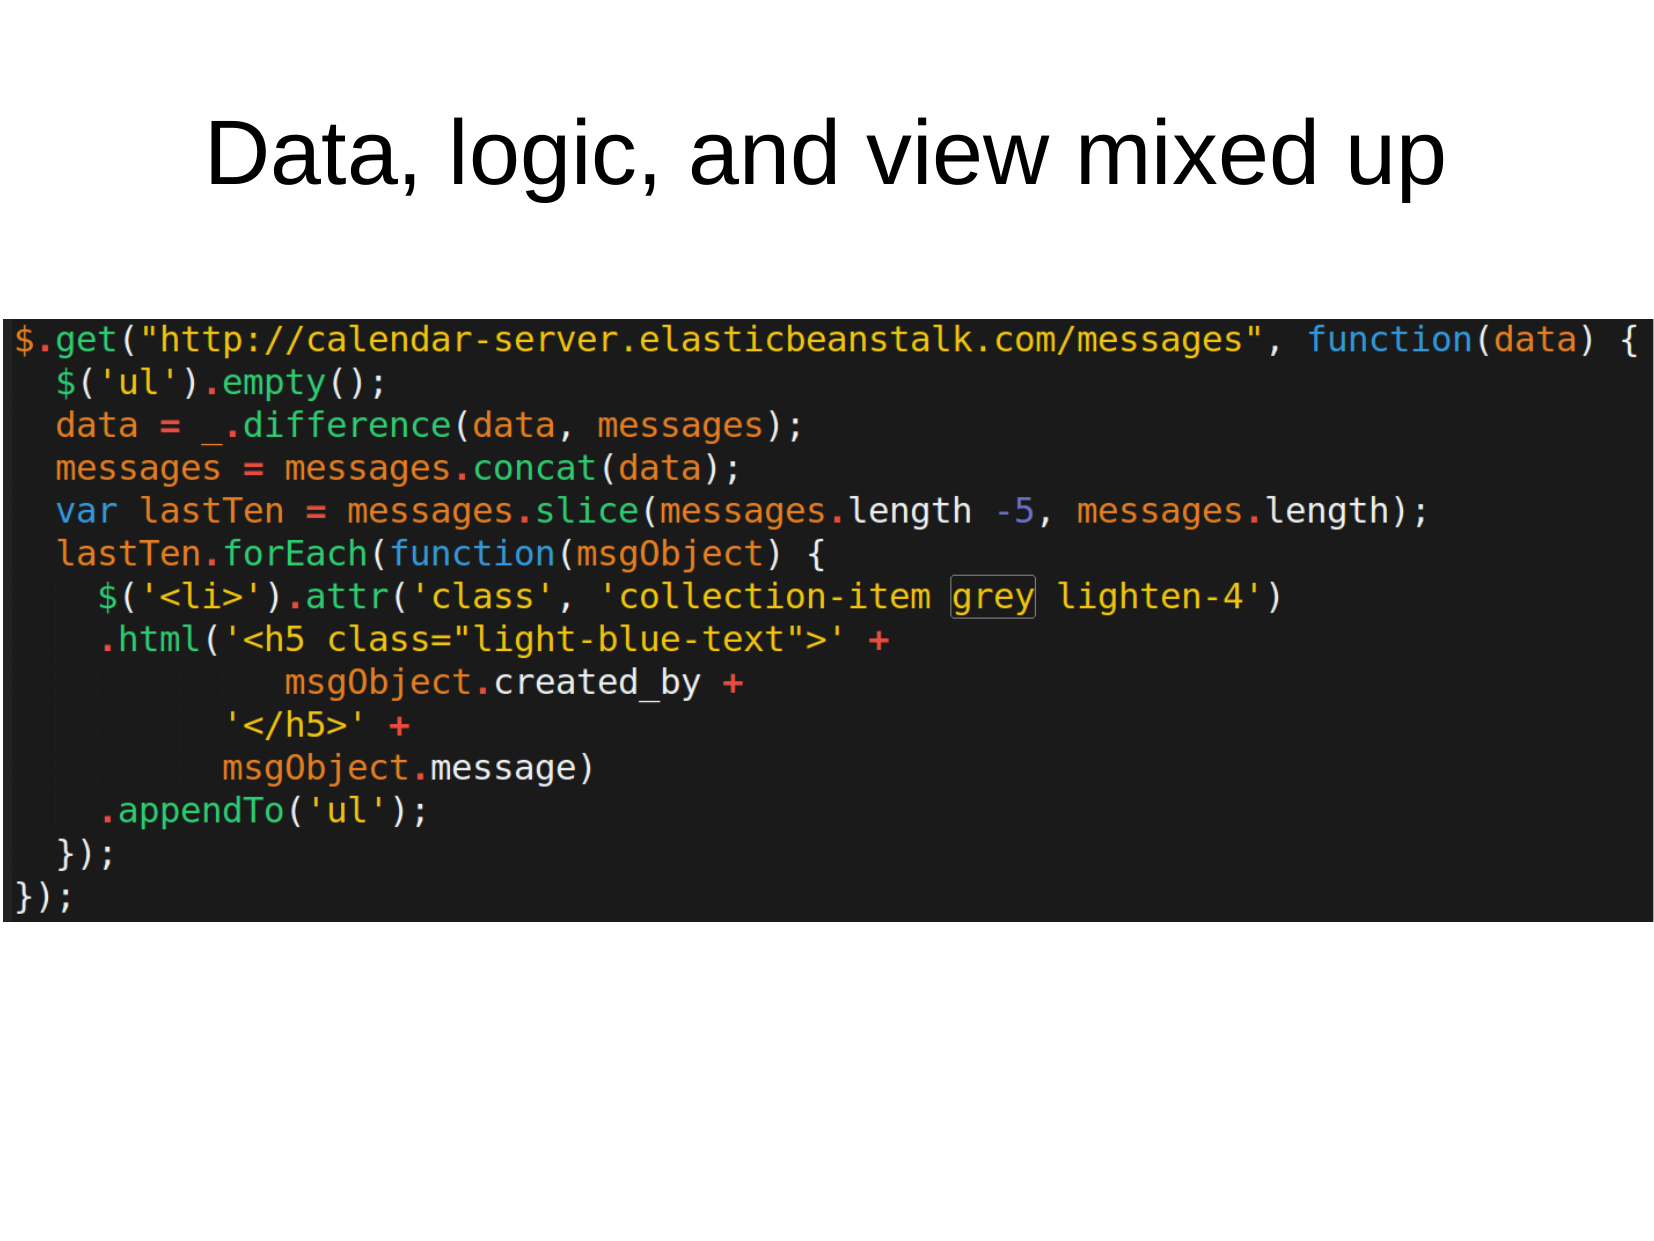

# Data, logic, and view mixed up